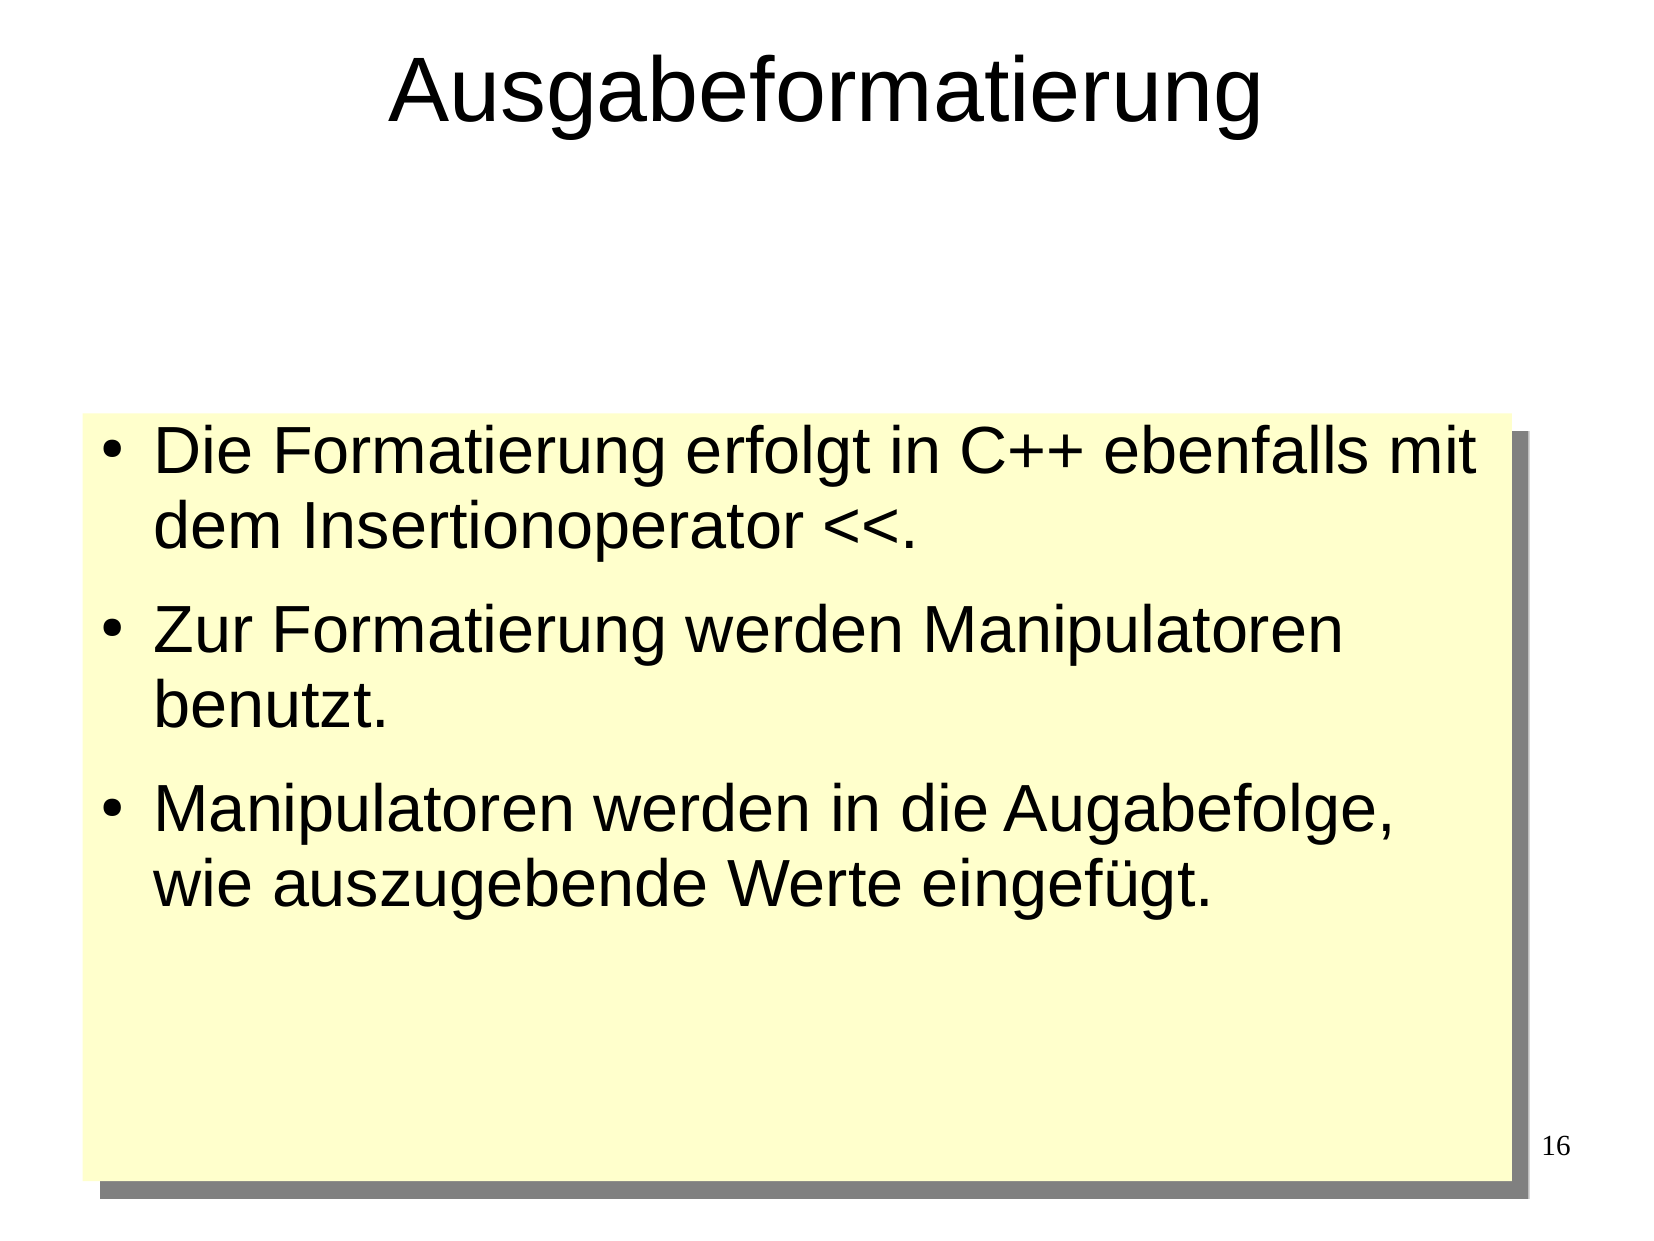

# Ausgabeformatierung
Die Formatierung erfolgt in C++ ebenfalls mit dem Insertionoperator <<.
Zur Formatierung werden Manipulatoren benutzt.
Manipulatoren werden in die Augabefolge, wie auszugebende Werte eingefügt.
16